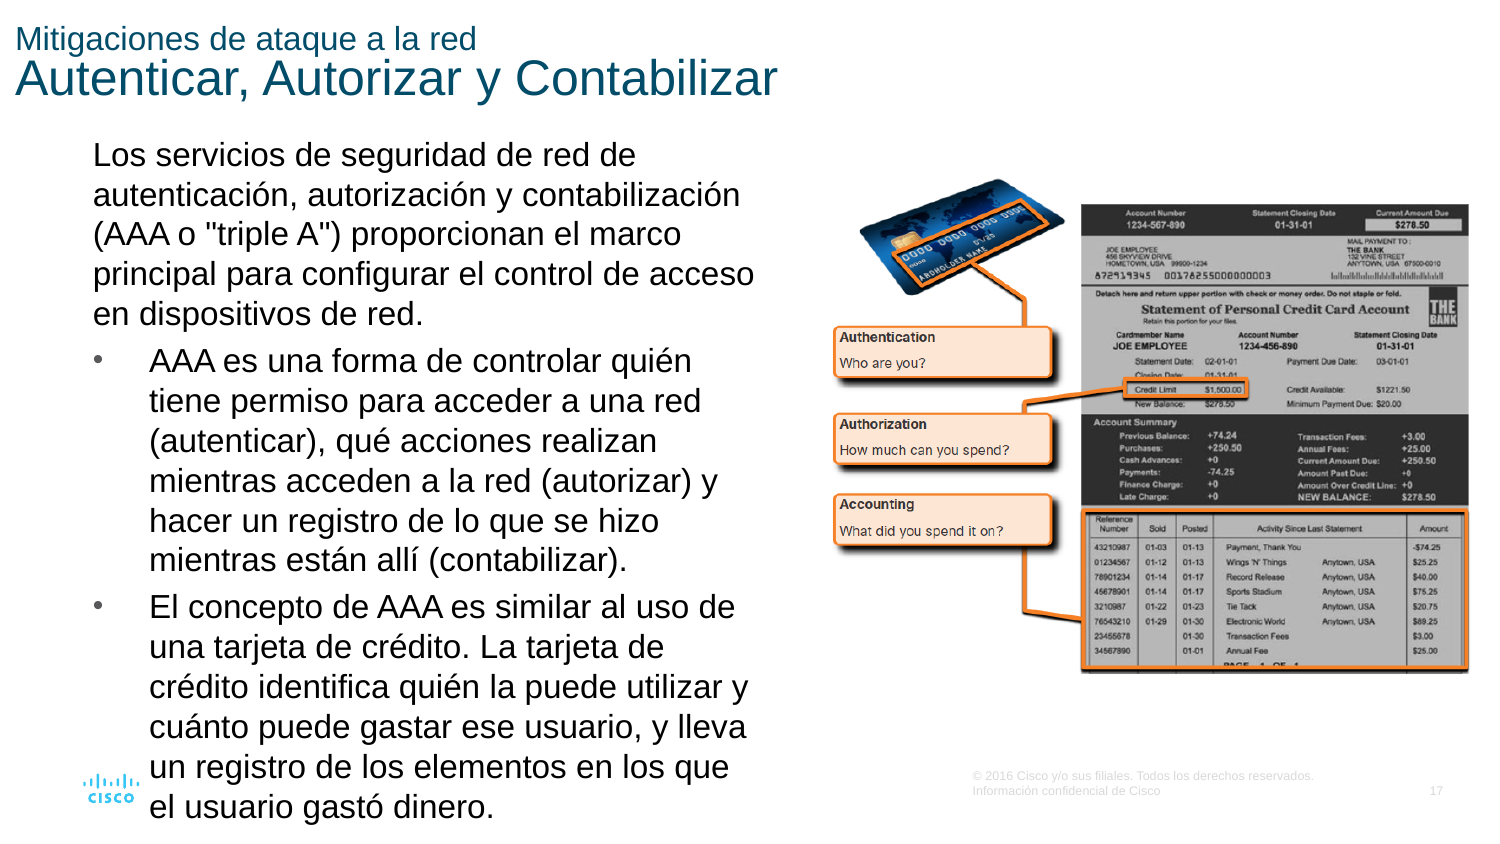

# Mitigaciones de ataque a la red Autenticar, Autorizar y Contabilizar
Los servicios de seguridad de red de autenticación, autorización y contabilización (AAA o "triple A") proporcionan el marco principal para configurar el control de acceso en dispositivos de red.
AAA es una forma de controlar quién tiene permiso para acceder a una red (autenticar), qué acciones realizan mientras acceden a la red (autorizar) y hacer un registro de lo que se hizo mientras están allí (contabilizar).
El concepto de AAA es similar al uso de una tarjeta de crédito. La tarjeta de crédito identifica quién la puede utilizar y cuánto puede gastar ese usuario, y lleva un registro de los elementos en los que el usuario gastó dinero.